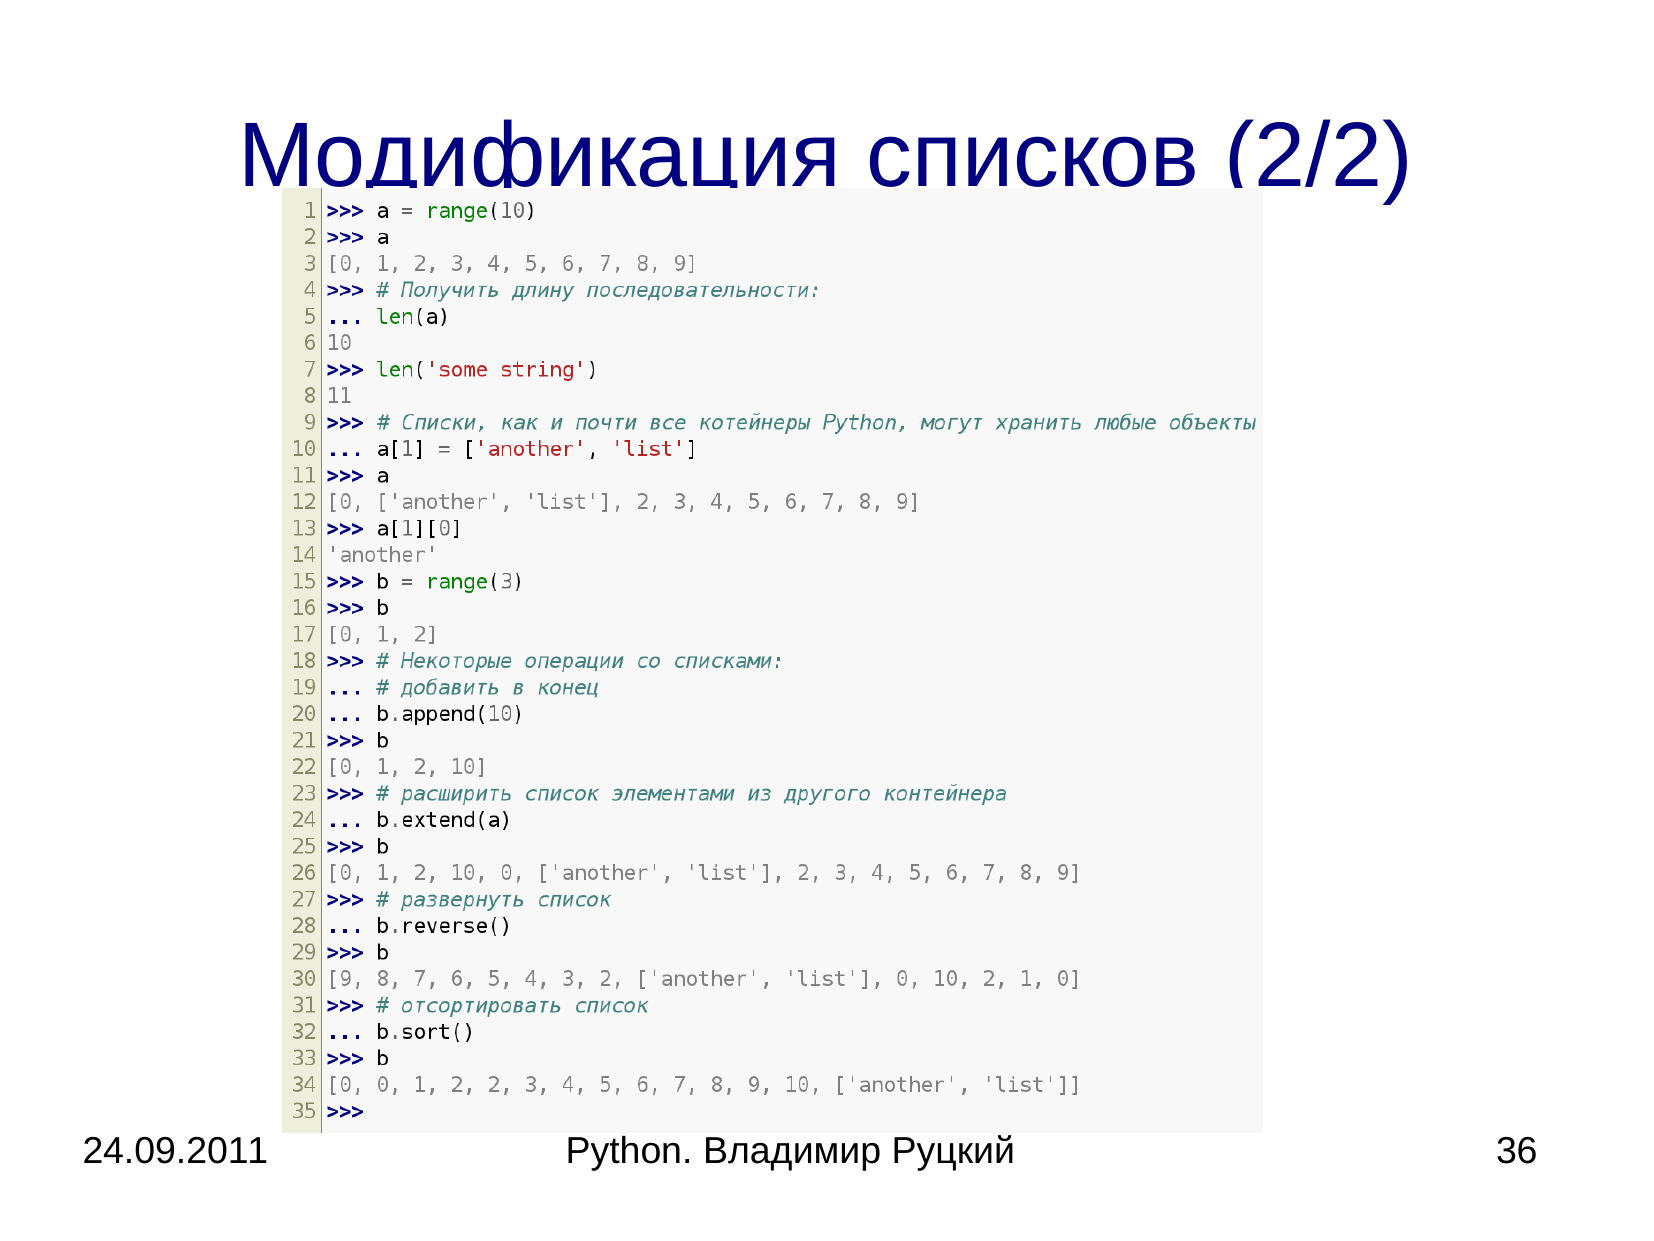

# Модификация списков (2/2)
24.09.2011
Python. Владимир Руцкий
36